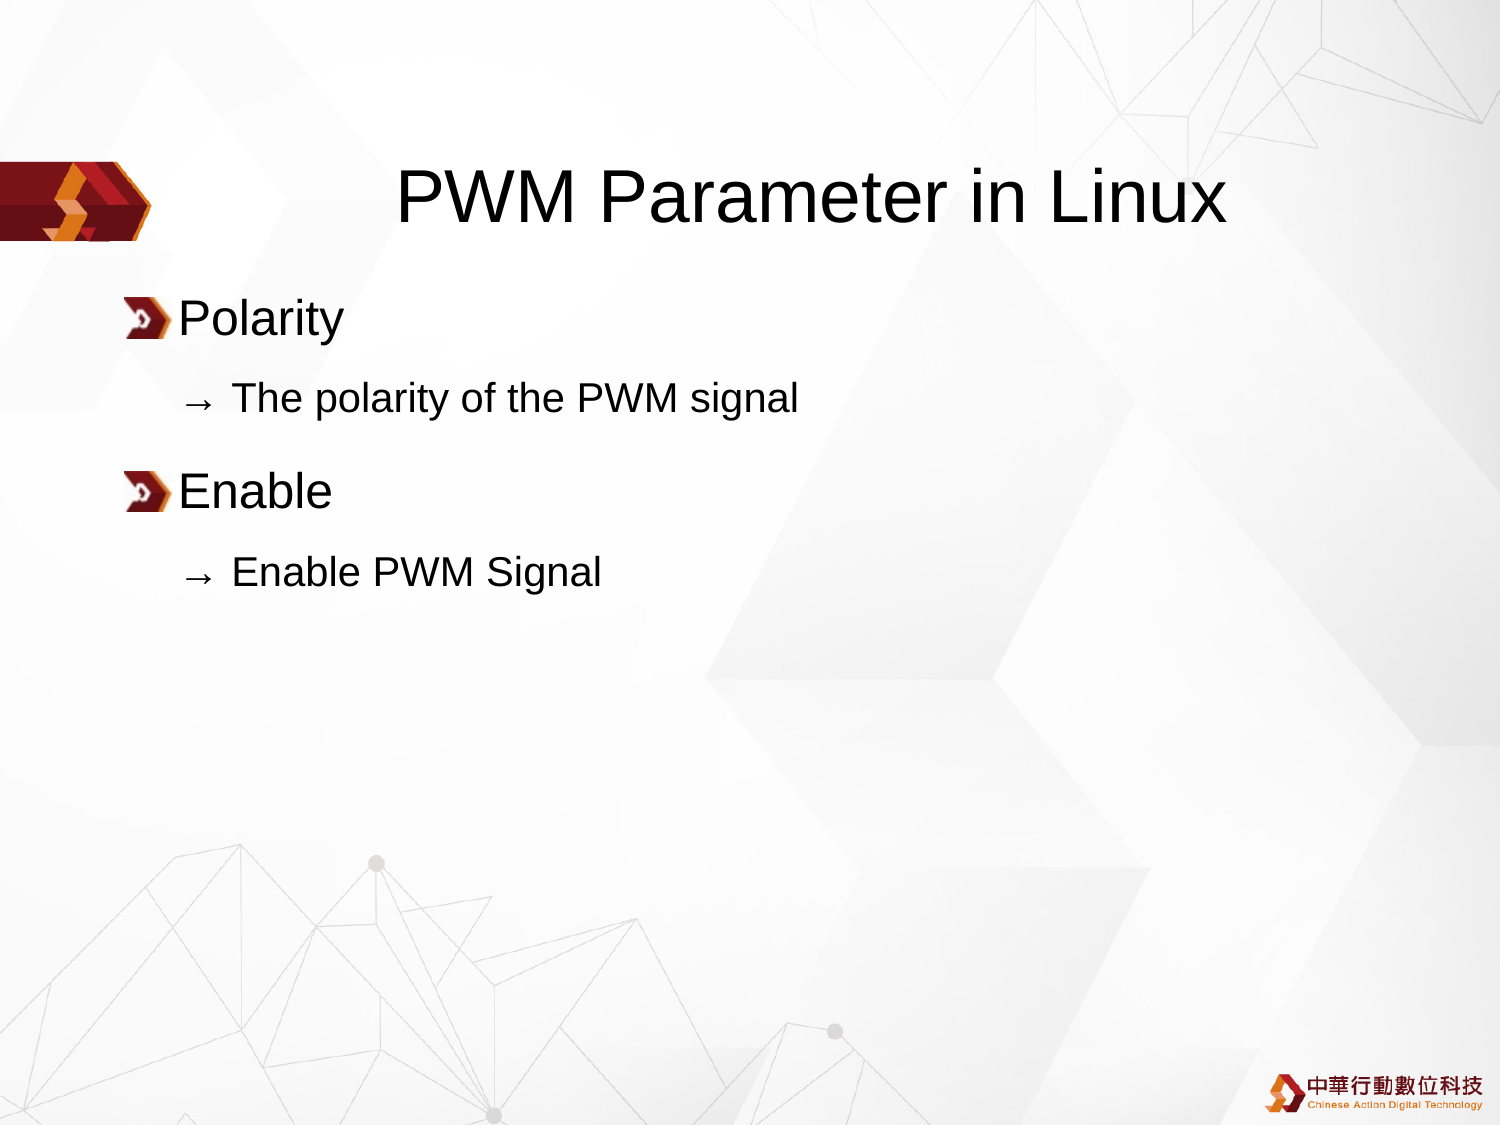

# PWM Parameter in Linux
Polarity
→ The polarity of the PWM signal
Enable
→ Enable PWM Signal